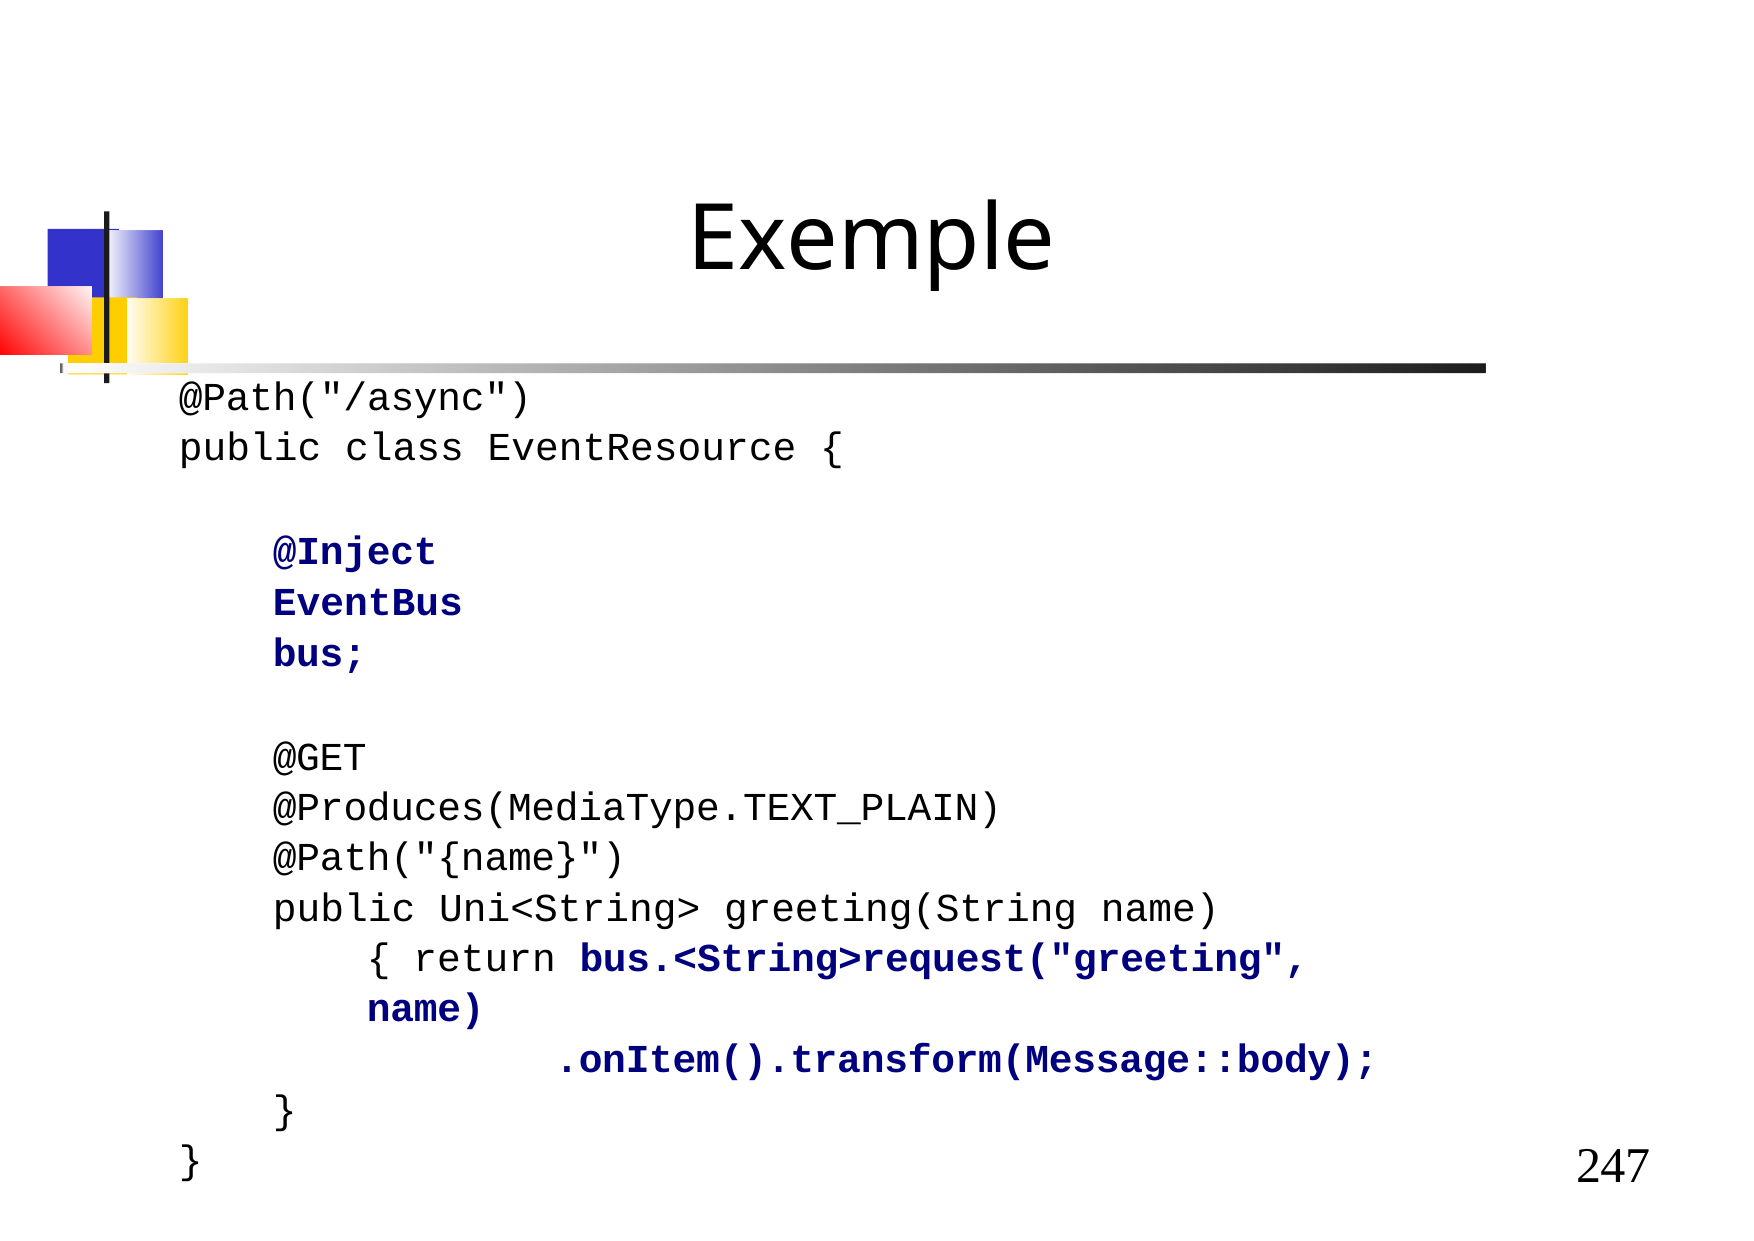

# Exemple
@Path("/async")
public class EventResource {
@Inject EventBus bus;
@GET
@Produces(MediaType.TEXT_PLAIN) @Path("{name}")
public Uni<String> greeting(String name) { return bus.<String>request("greeting", name)
.onItem().transform(Message::body);
}
}
247